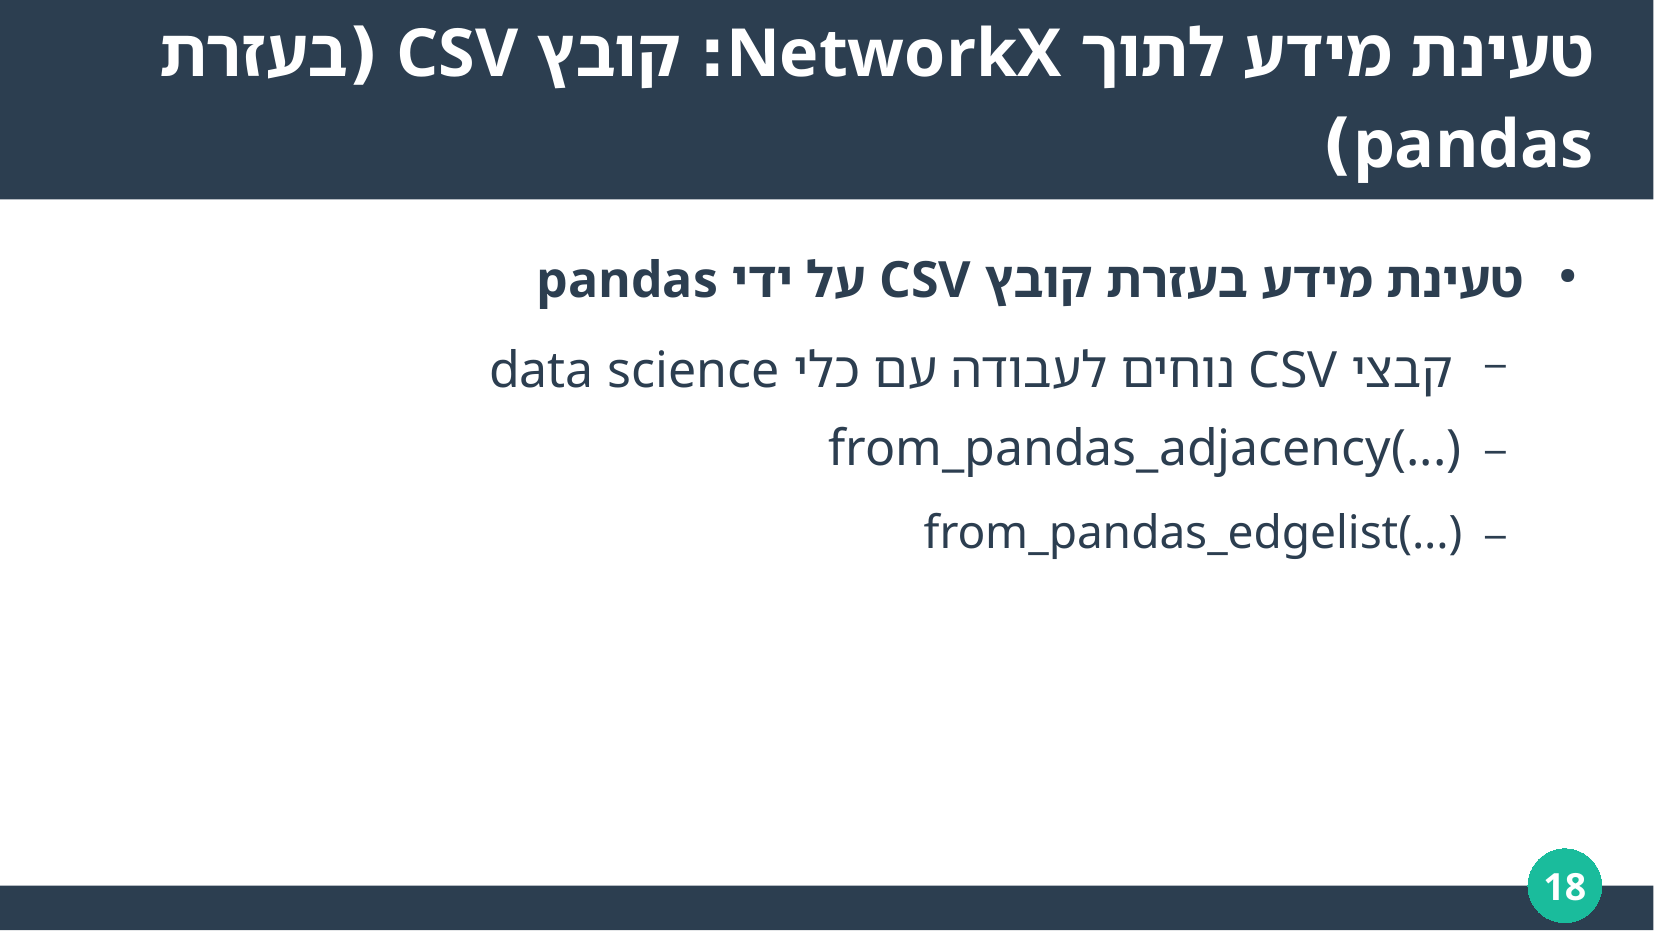

# טעינת מידע לתוך NetworkX: קובץ CSV (בעזרת pandas)
טעינת מידע בעזרת קובץ CSV על ידי pandas
קבצי CSV נוחים לעבודה עם כלי data science
from_pandas_adjacency(...)
from_pandas_edgelist(...)
18